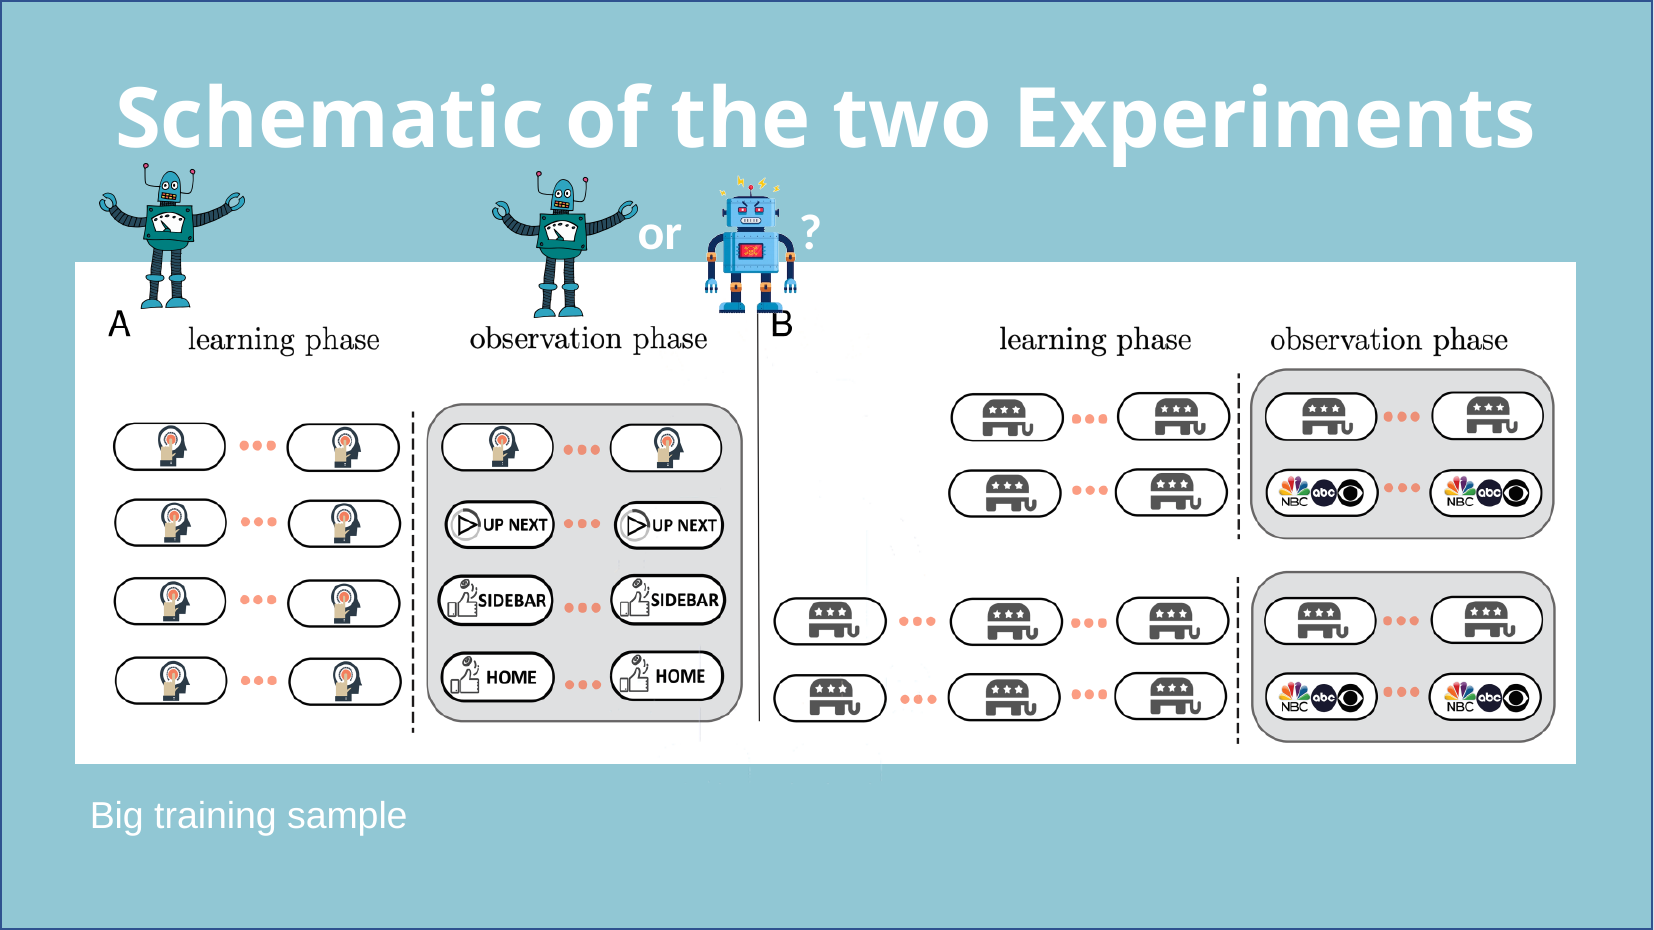

# Schematic of the two Experiments
or		 ?
Big training sample